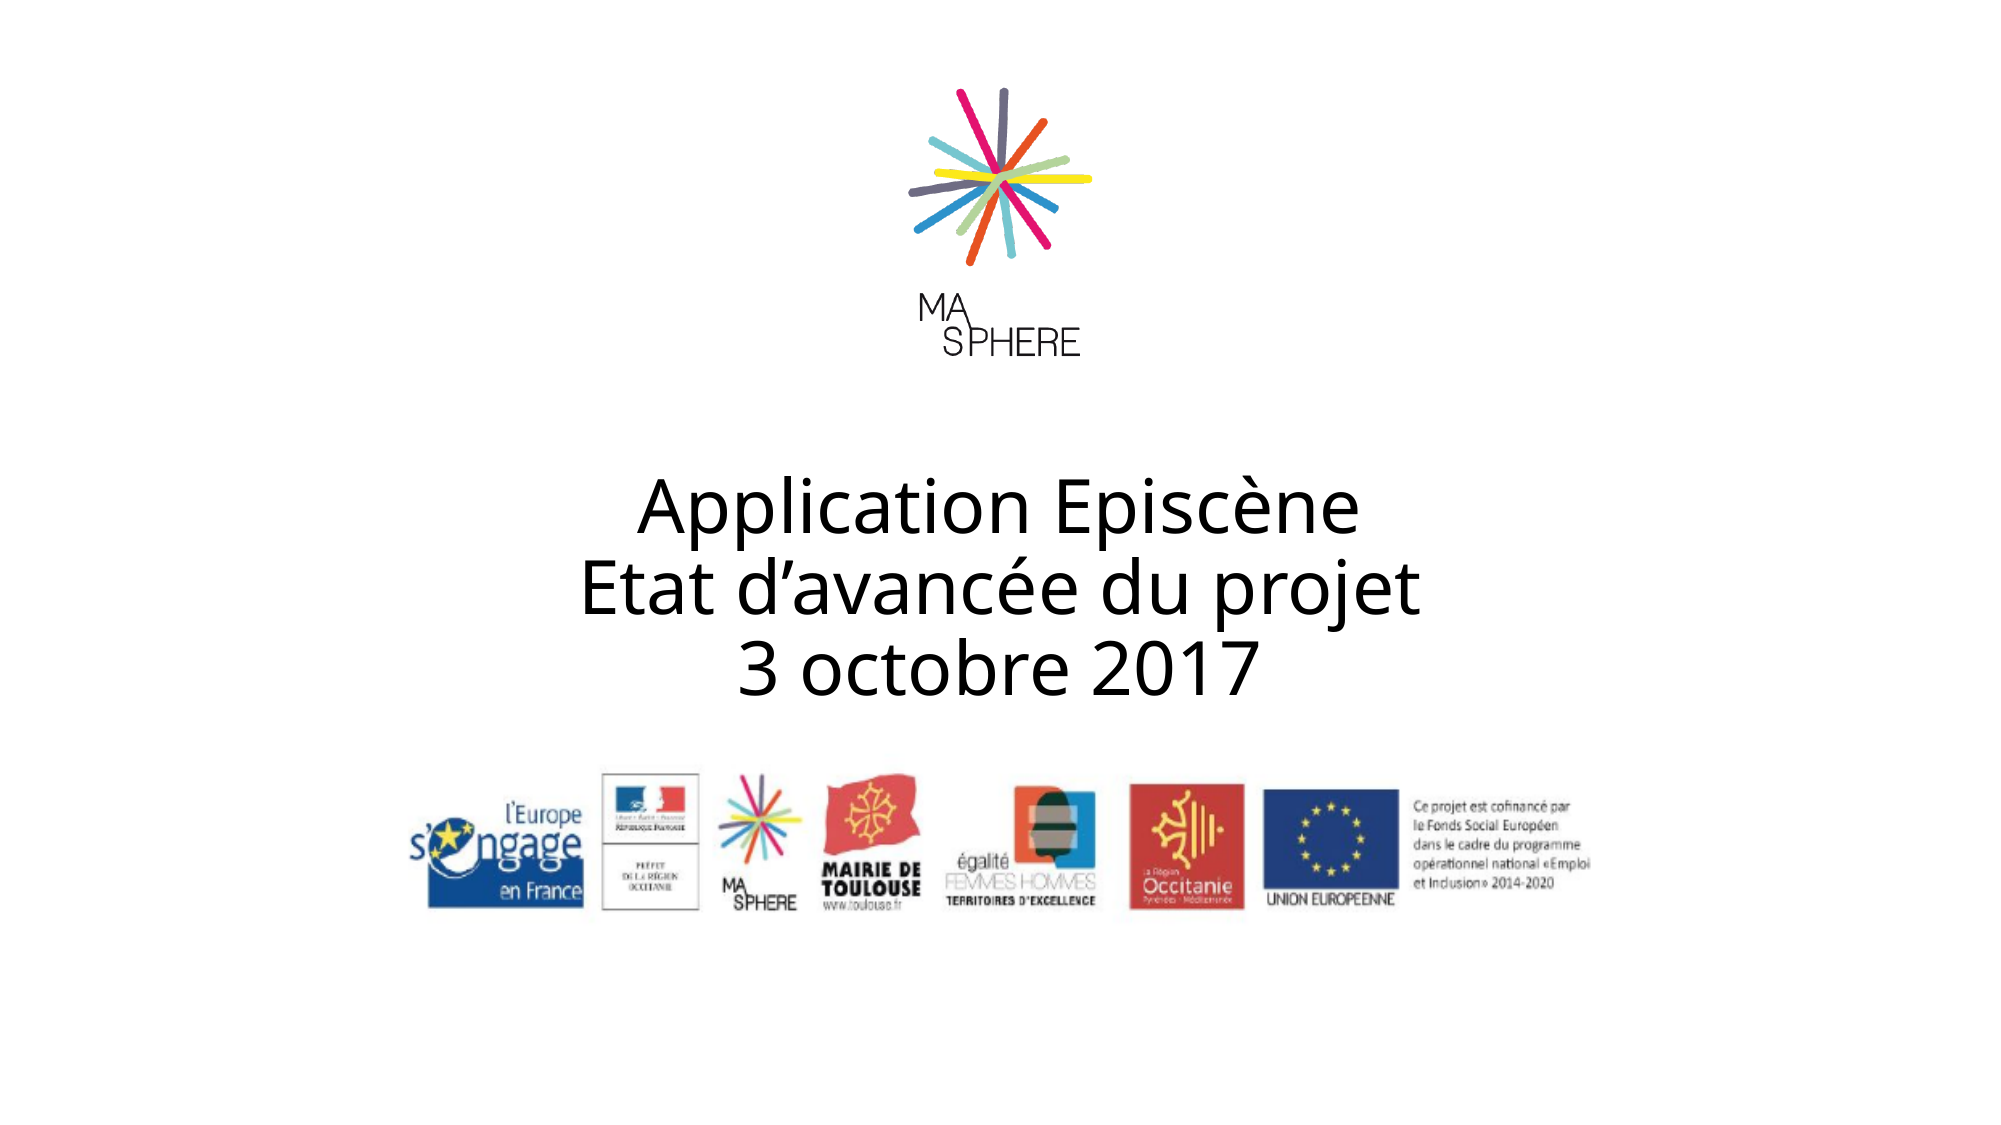

# Application Episcène Etat d’avancée du projet 3 octobre 2017